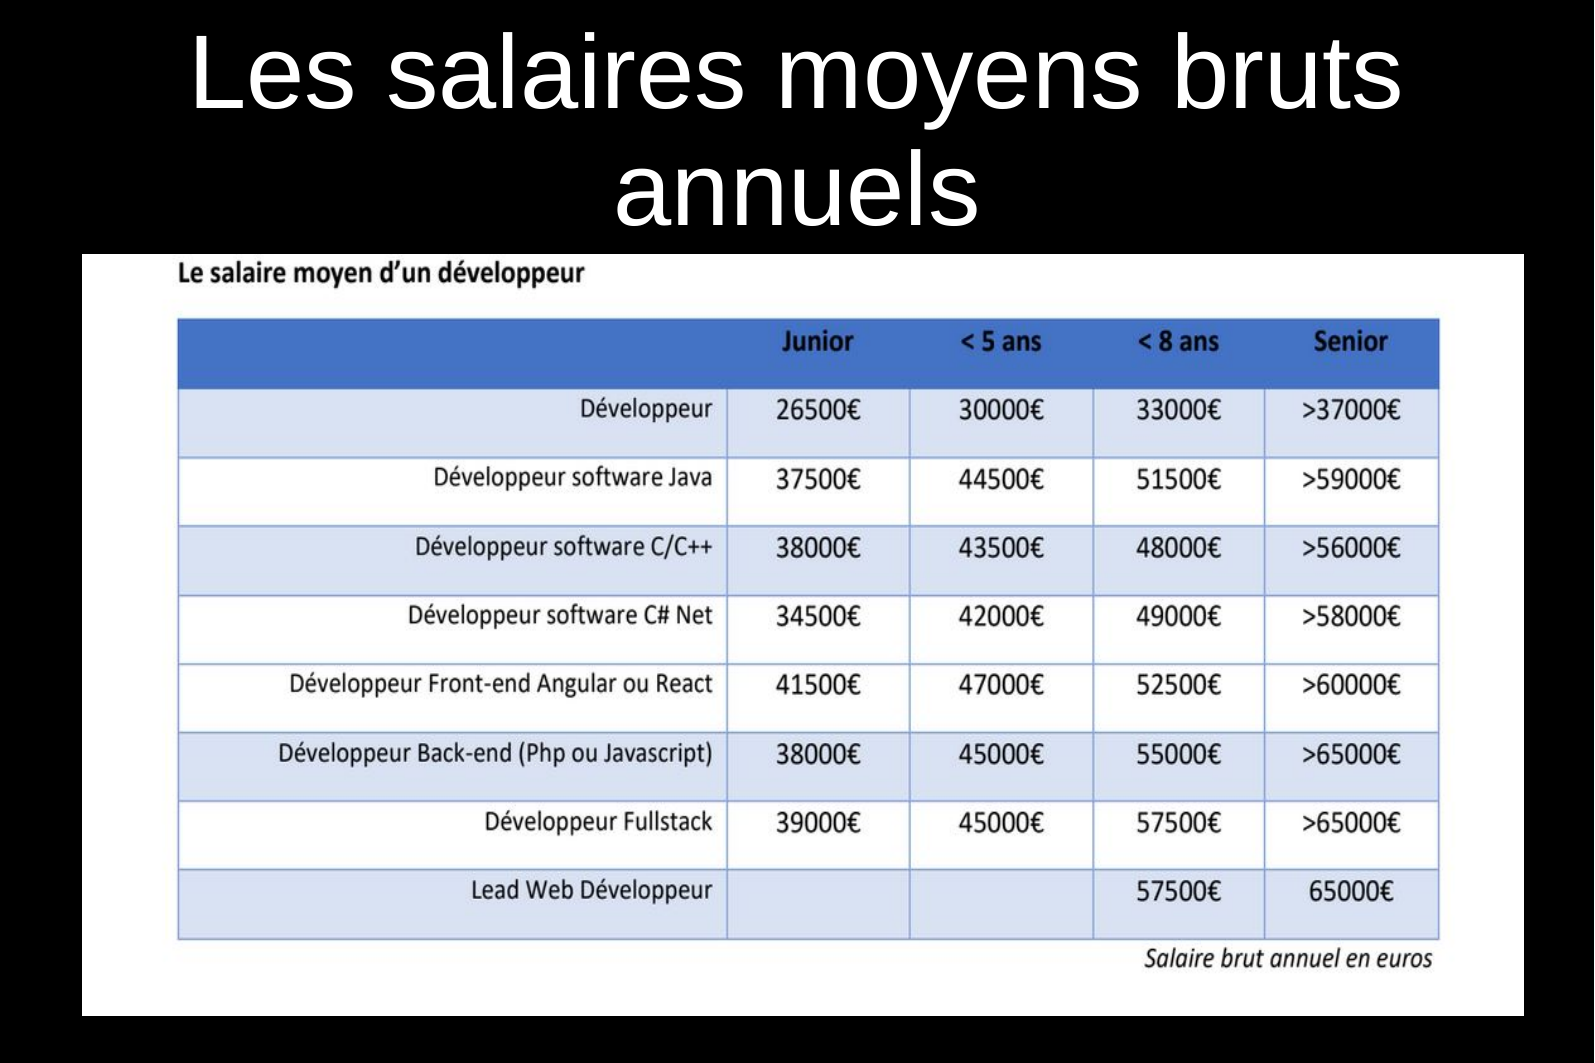

# Les salaires moyens bruts annuels
p